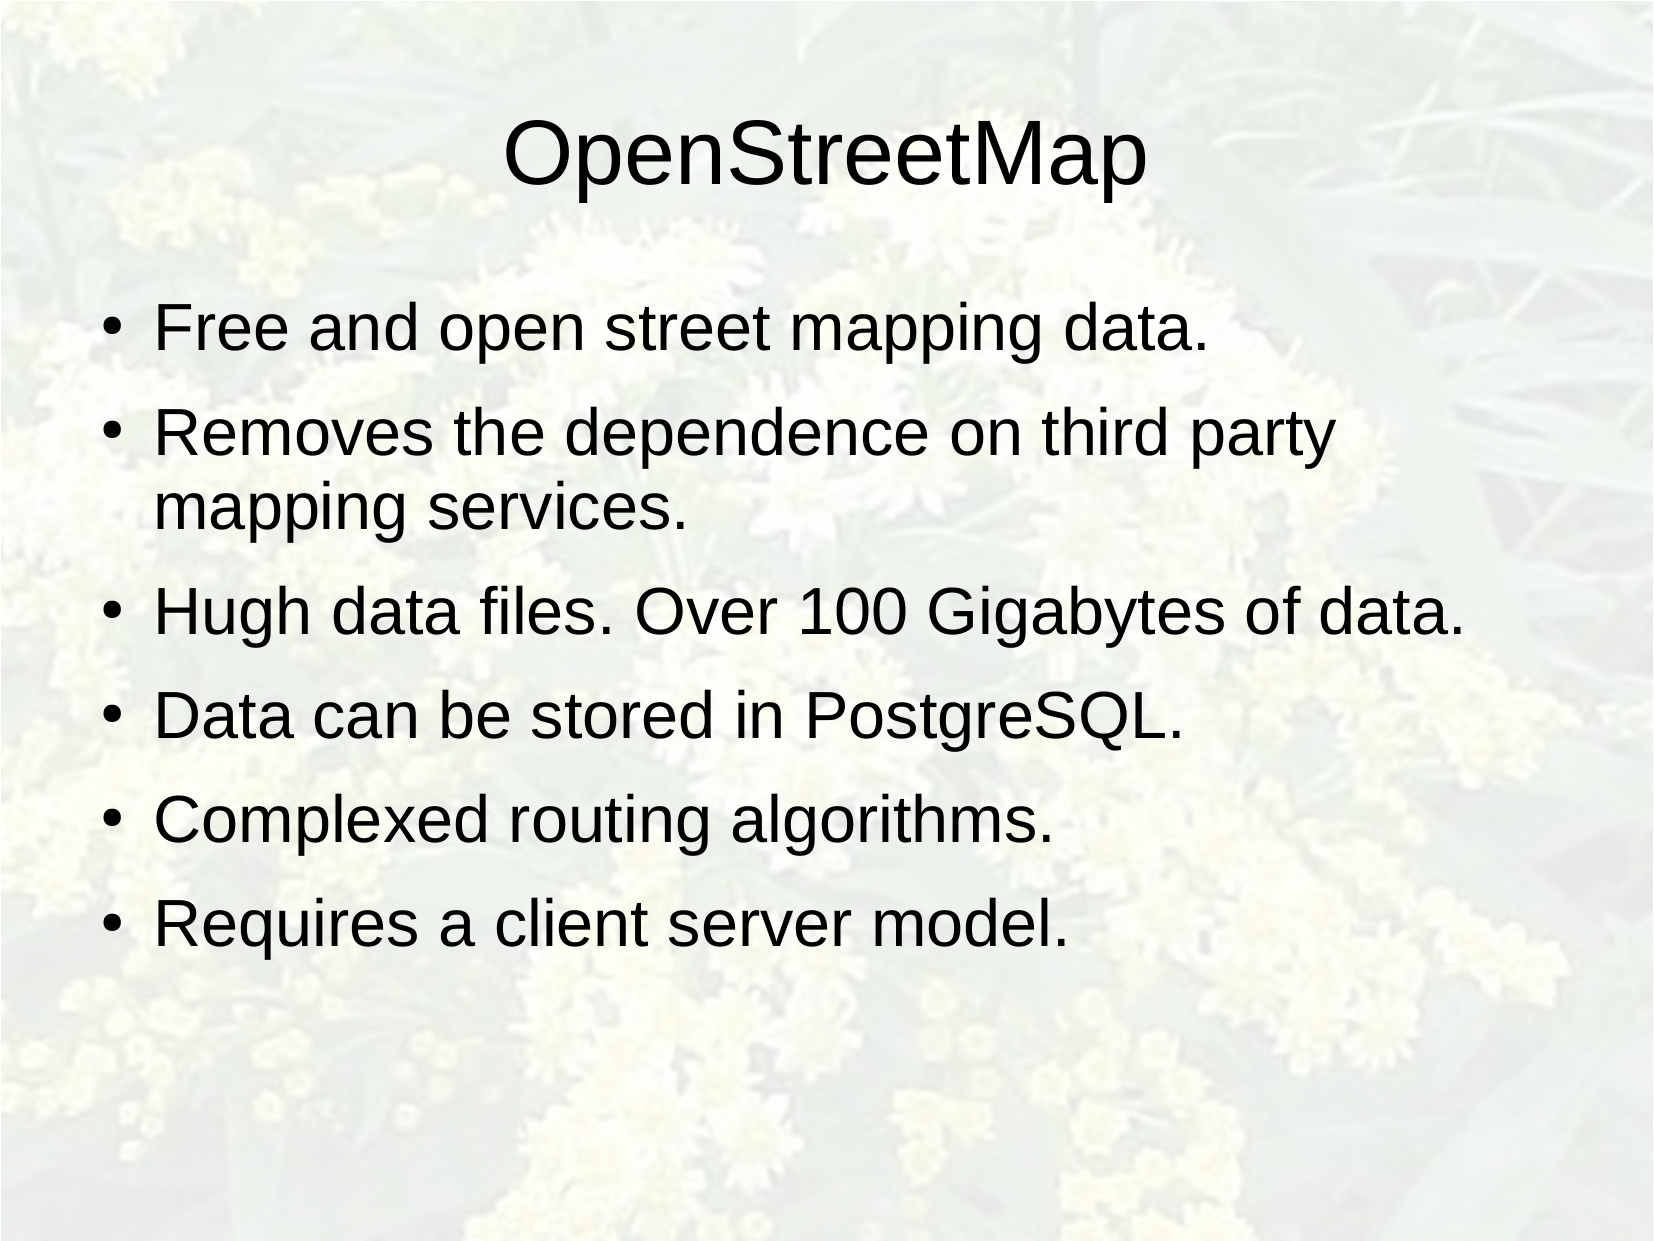

# OpenStreetMap
Free and open street mapping data.
Removes the dependence on third party mapping services.
Hugh data files. Over 100 Gigabytes of data.
Data can be stored in PostgreSQL.
Complexed routing algorithms.
Requires a client server model.